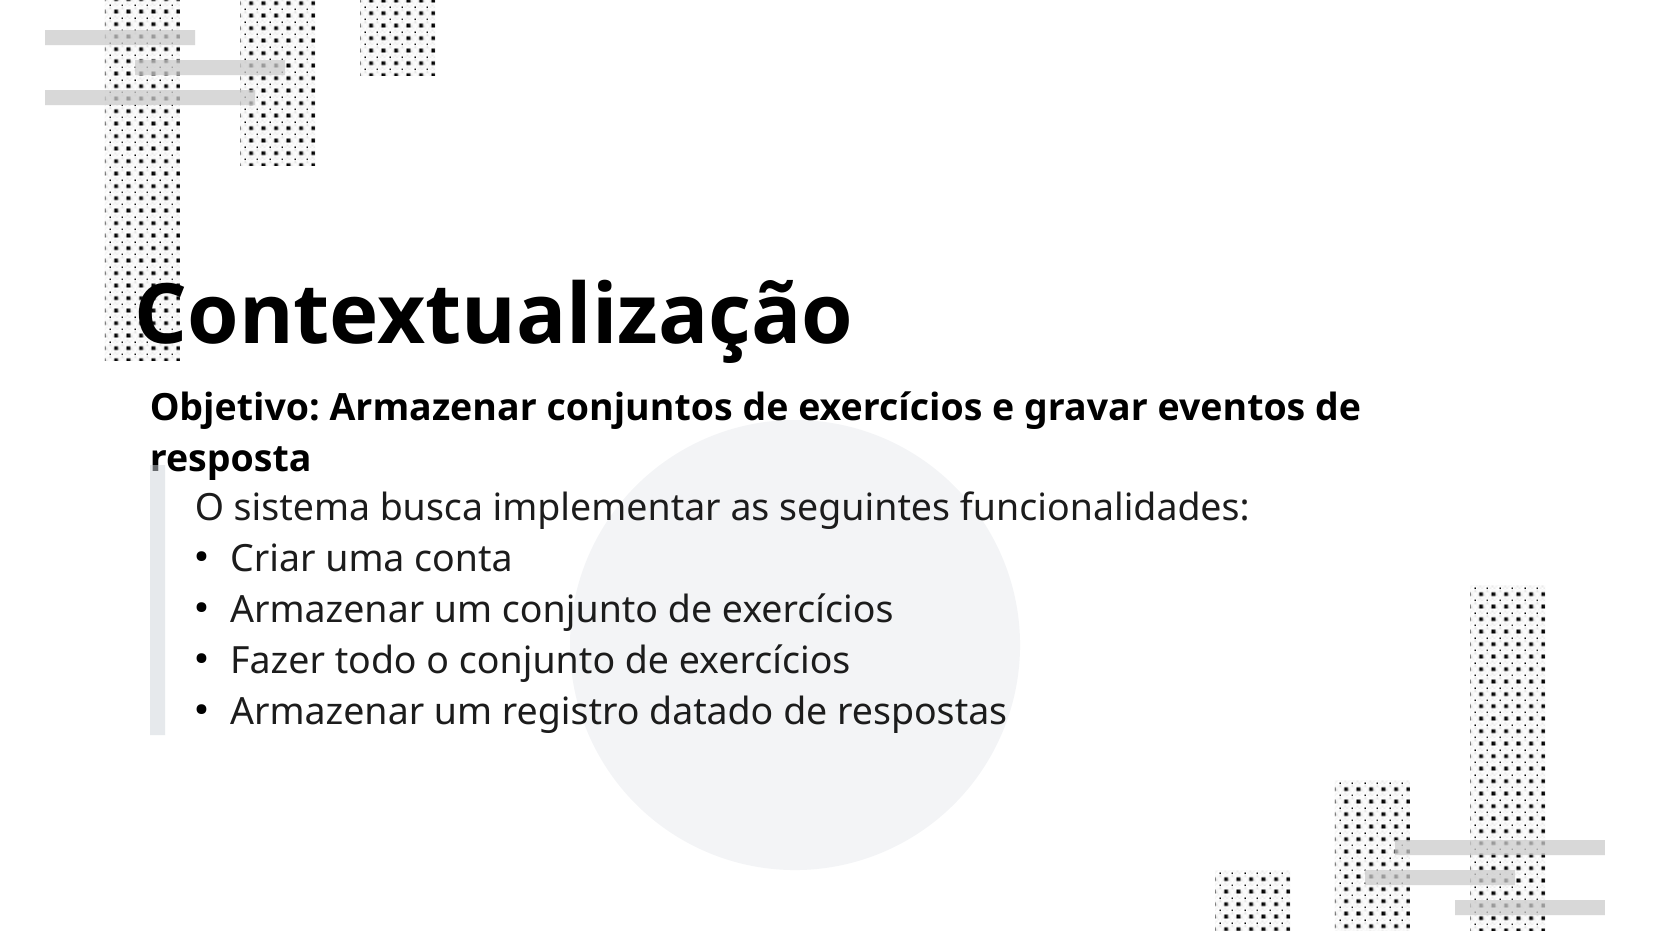

Contextualização
Objetivo: Armazenar conjuntos de exercícios e gravar eventos de resposta
O sistema busca implementar as seguintes funcionalidades:
Criar uma conta
Armazenar um conjunto de exercícios
Fazer todo o conjunto de exercícios
Armazenar um registro datado de respostas